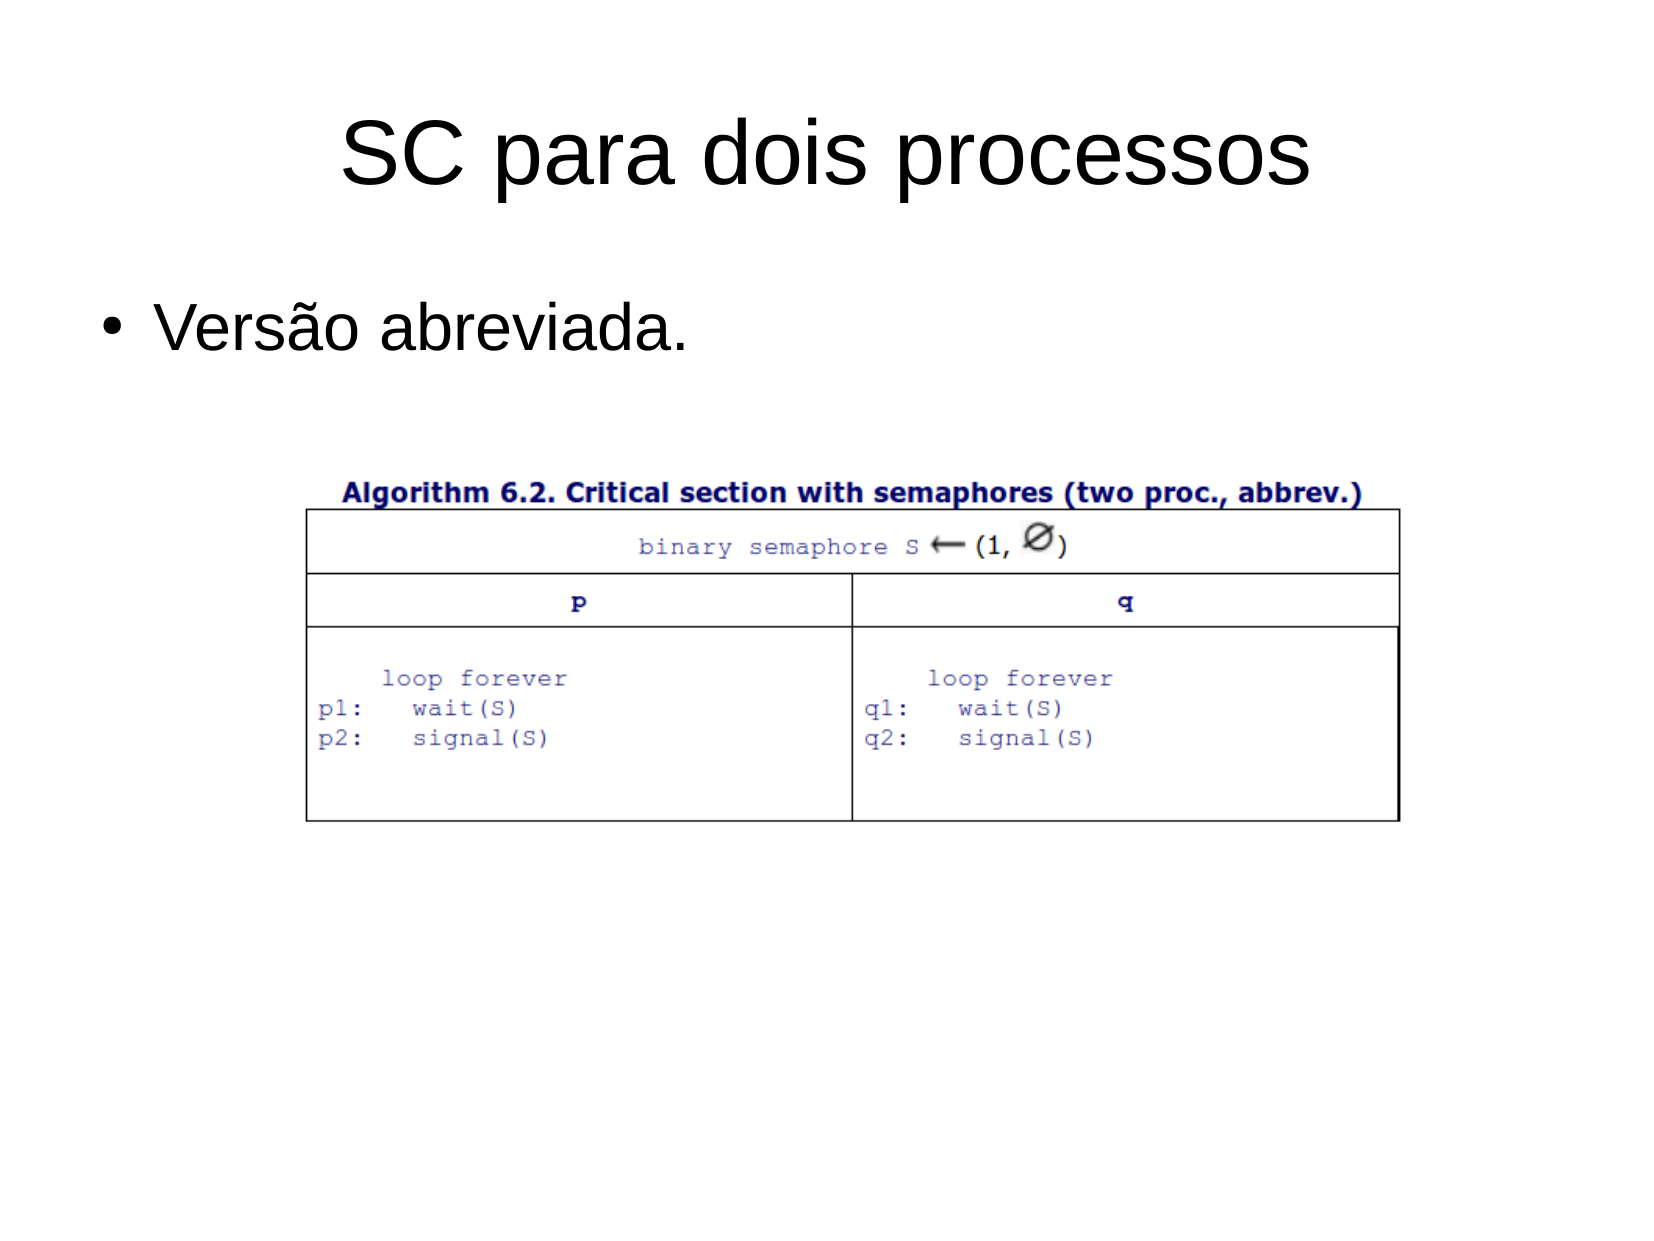

# SC para dois processos
Versão abreviada.